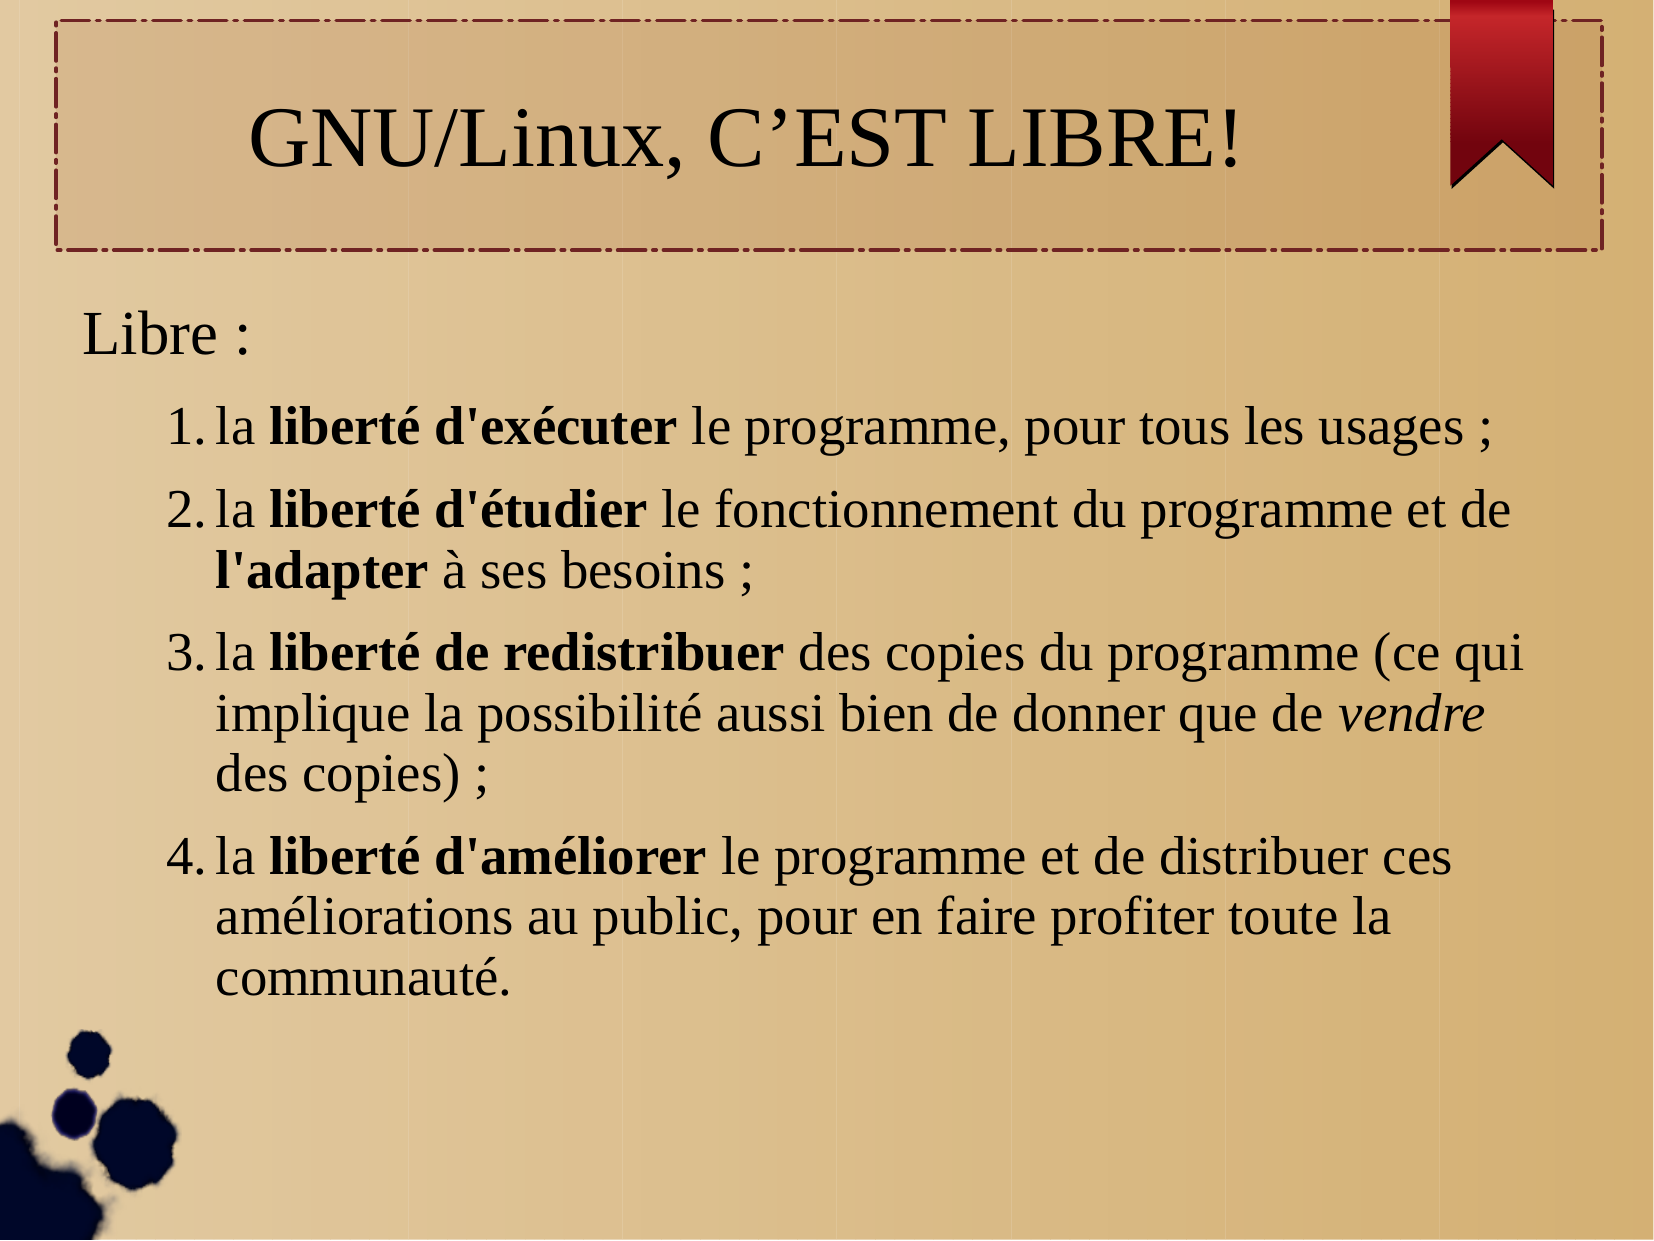

# GNU/Linux, C’EST LIBRE!
Libre :
la liberté d'exécuter le programme, pour tous les usages ;
la liberté d'étudier le fonctionnement du programme et de l'adapter à ses besoins ;
la liberté de redistribuer des copies du programme (ce qui implique la possibilité aussi bien de donner que de vendre des copies) ;
la liberté d'améliorer le programme et de distribuer ces améliorations au public, pour en faire profiter toute la communauté.